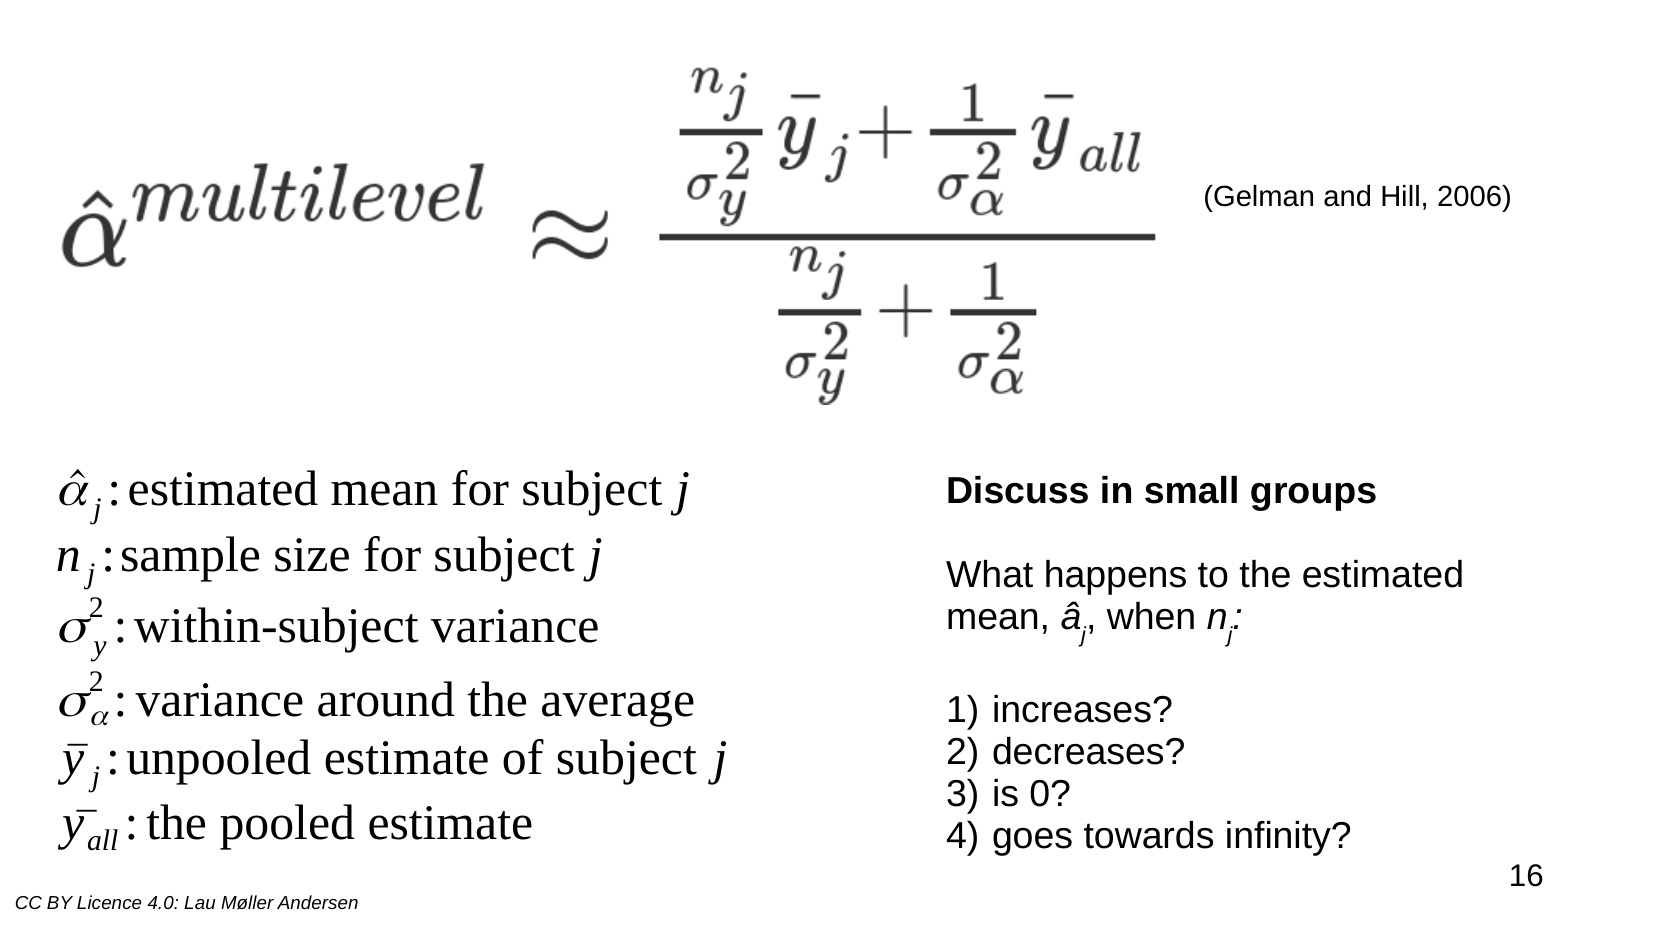

(Gelman and Hill, 2006)
Discuss in small groups
What happens to the estimated mean, âj, when nj:
 increases?
 decreases?
 is 0?
 goes towards infinity?
CC BY Licence 4.0: Lau Møller Andersen